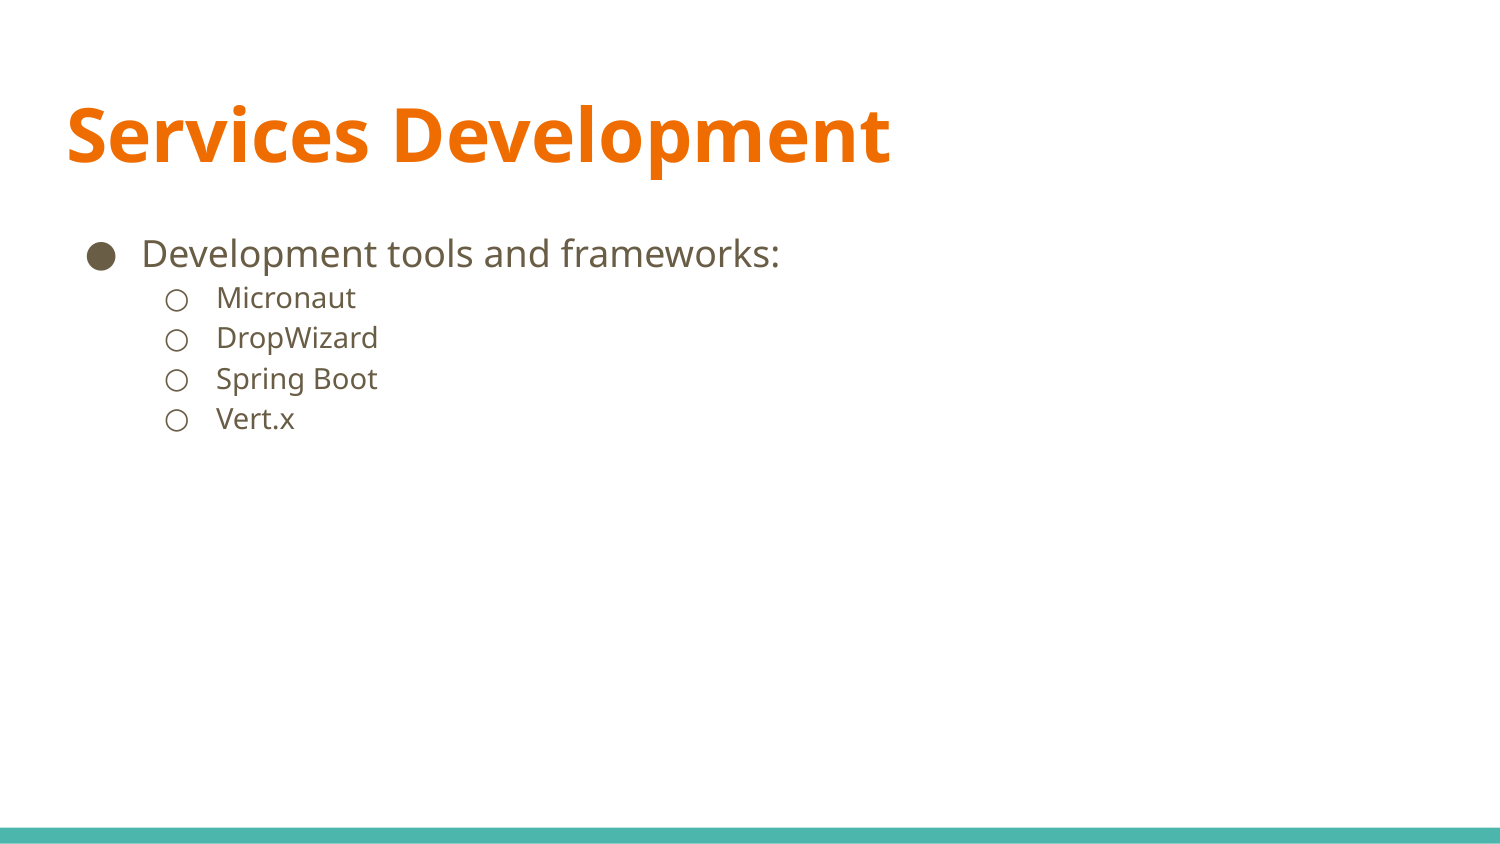

# Services Development
Development tools and frameworks:
Micronaut
DropWizard
Spring Boot
Vert.x